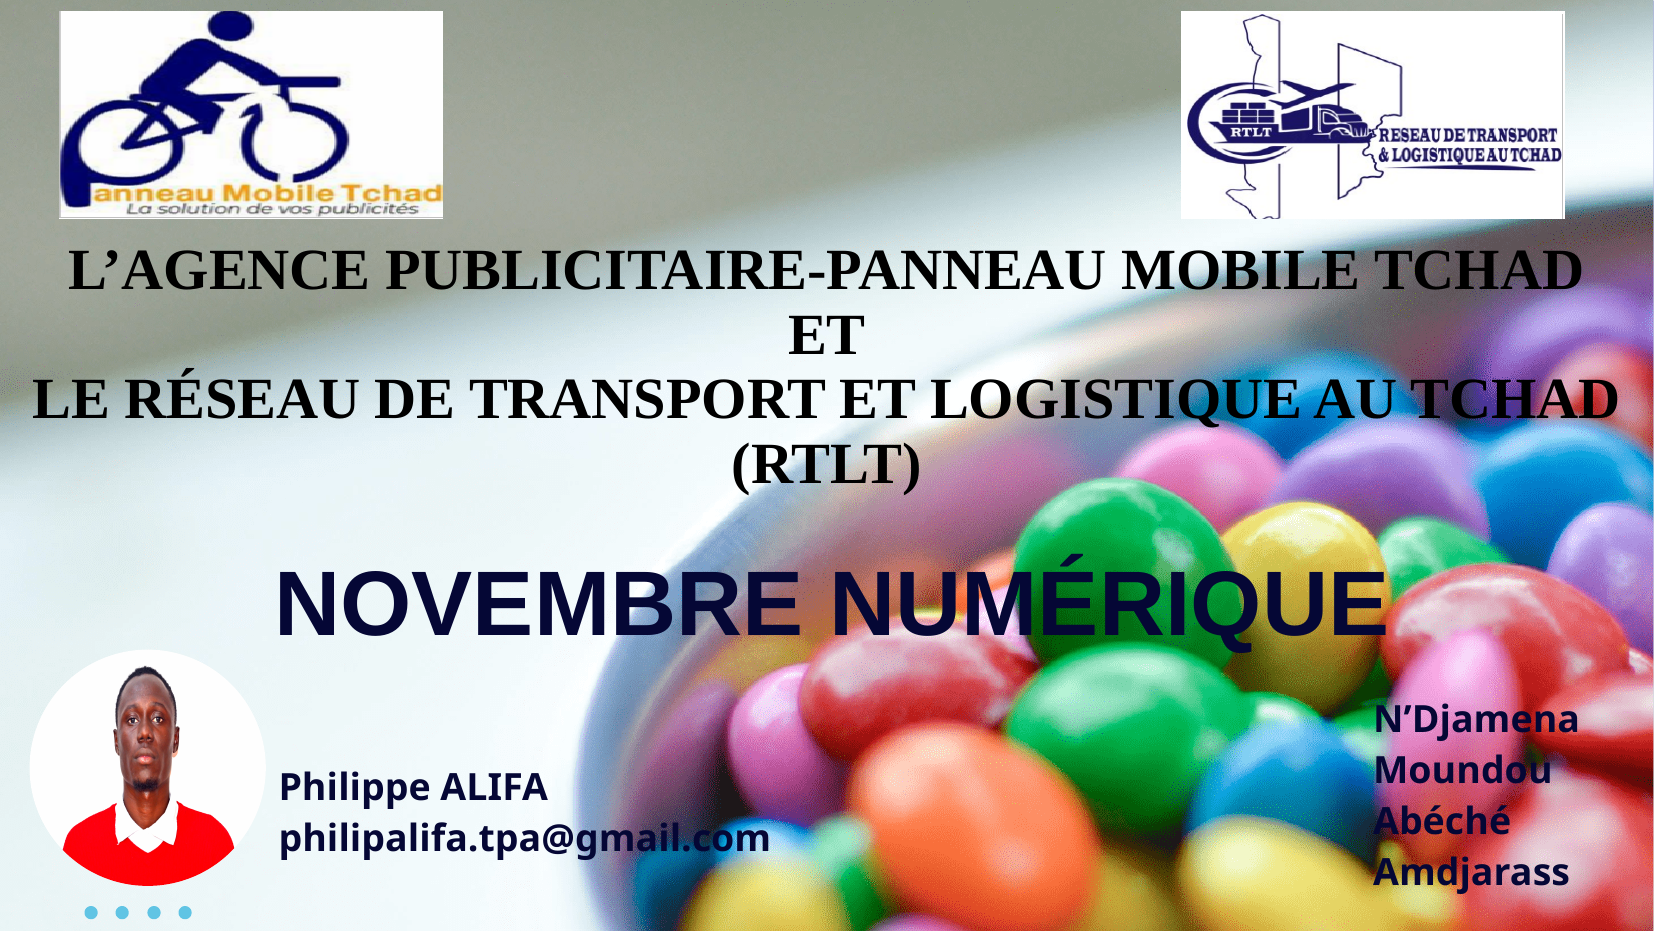

L’AGENCE PUBLICITAIRE-PANNEAU MOBILE TCHAD
ET
LE RÉSEAU DE TRANSPORT ET LOGISTIQUE AU TCHAD (RTLT)
# NOVEMBRE NUMÉRIQUE
N’Djamena
Moundou
Abéché
Amdjarass
Philippe ALIFA
philipalifa.tpa@gmail.com